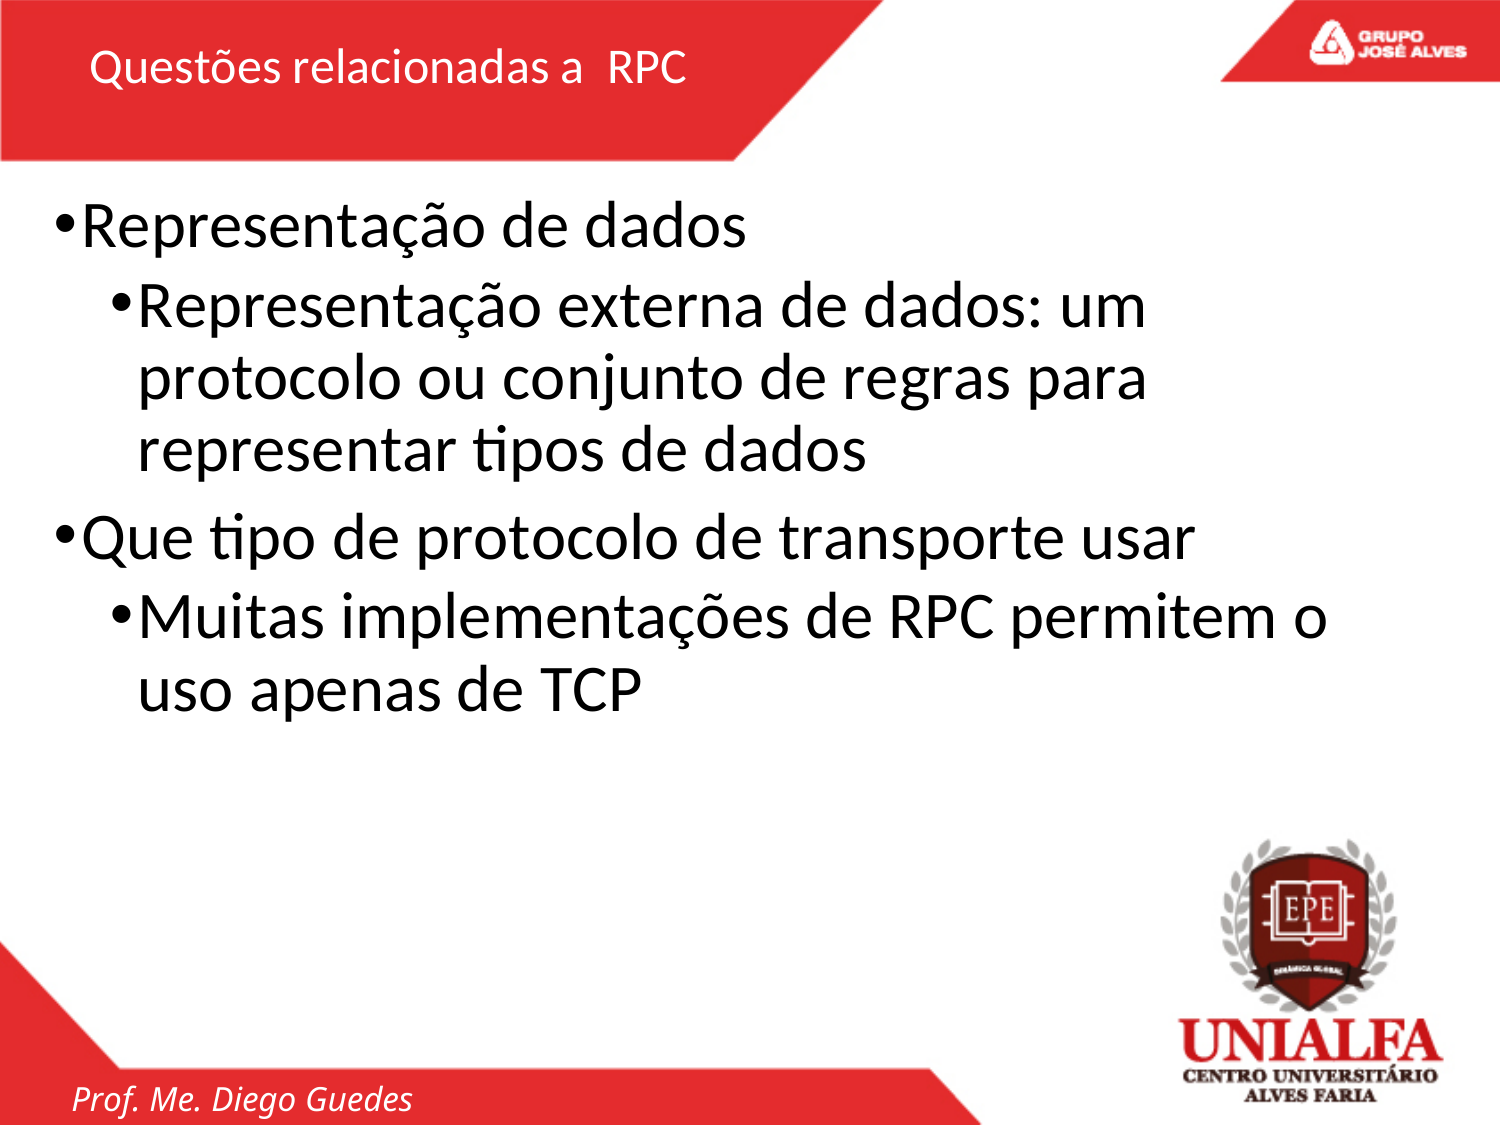

Questões relacionadas a RPC
# Representação de dados
Representação externa de dados: um protocolo ou conjunto de regras para representar tipos de dados
Que tipo de protocolo de transporte usar
Muitas implementações de RPC permitem o uso apenas de TCP
Prof. Me. Diego Guedes